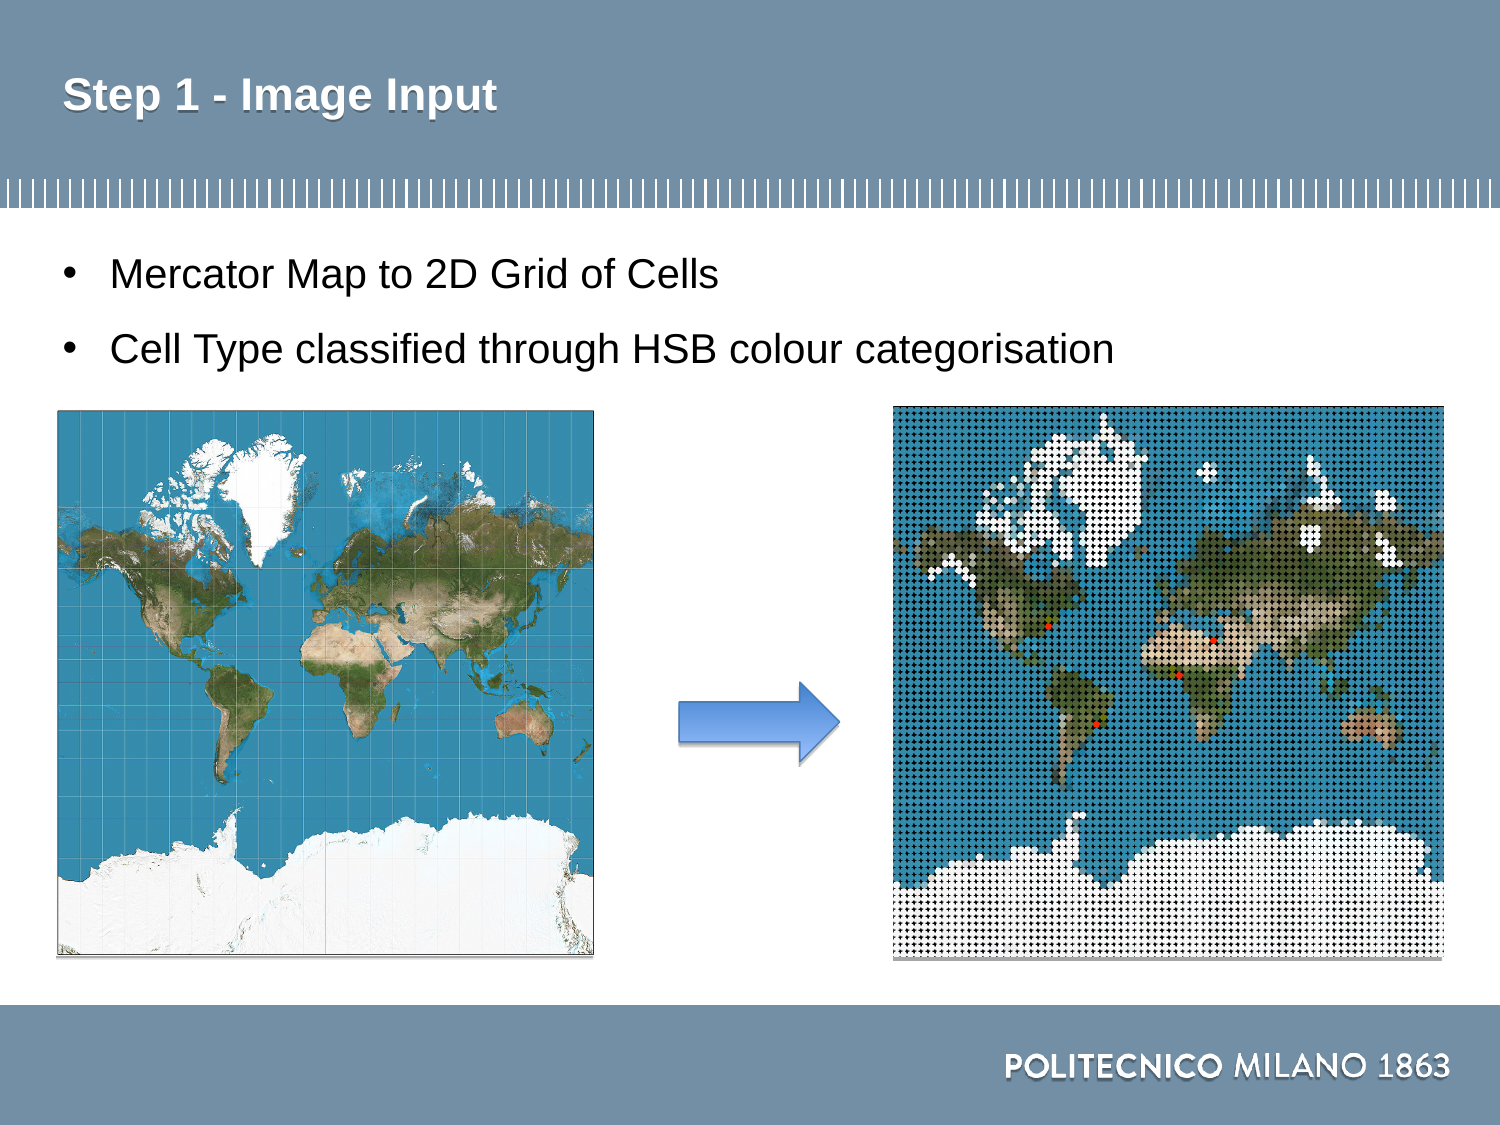

# Step 1 - Image Input
Mercator Map to 2D Grid of Cells
Cell Type classified through HSB colour categorisation